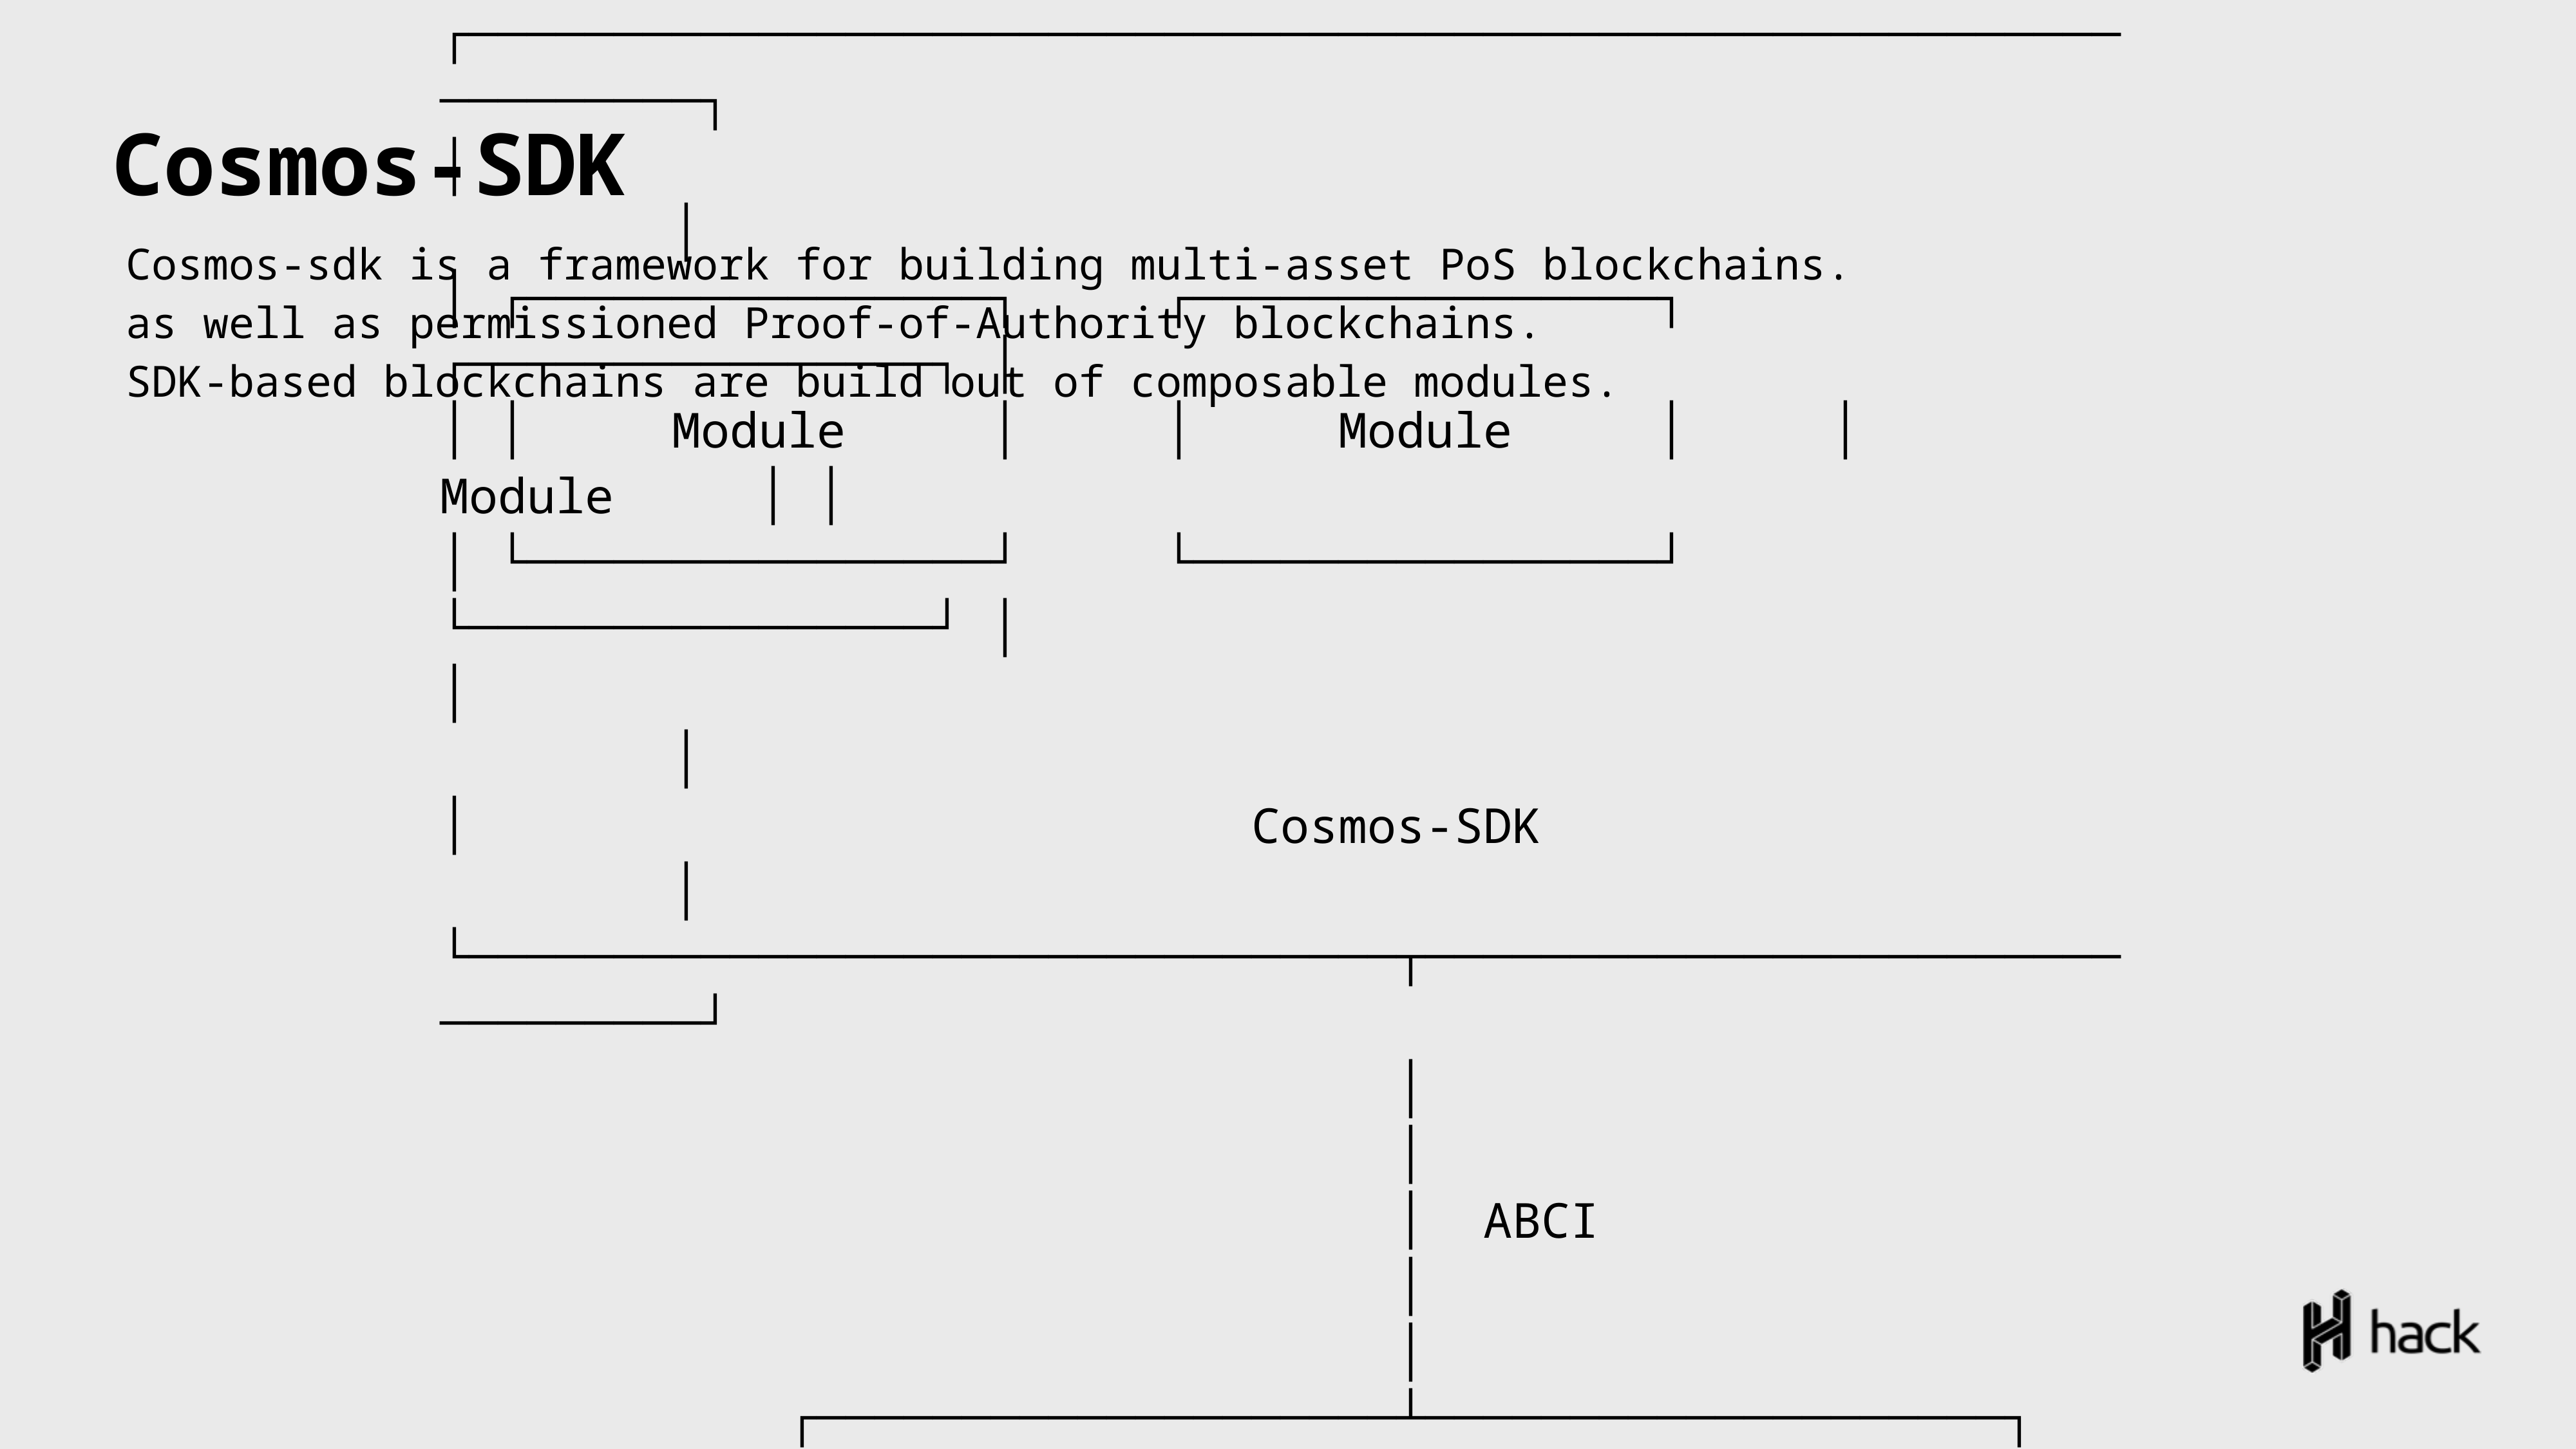

┌──────────────────────────────────────────────────────────────────┐
│ │
│ ┌────────────────┐ ┌────────────────┐ ┌────────────────┐ │
│ │ Module │ │ Module │ │ Module │ │
│ └────────────────┘ └────────────────┘ └────────────────┘ │
│ │
│ Cosmos-SDK │
└────────────────────────────────┬─────────────────────────────────┘
 │
 │
 │ ABCI
 │
 │
 ┌────────────────────┴────────────────────┐
 │ │
 │ Tendermint │
 │ │
 └─────────────────────────────────────────┘
# Cosmos-SDK
Cosmos-sdk is a framework for building multi-asset PoS blockchains.
as well as permissioned Proof-of-Authority blockchains.
SDK-based blockchains are build out of composable modules.